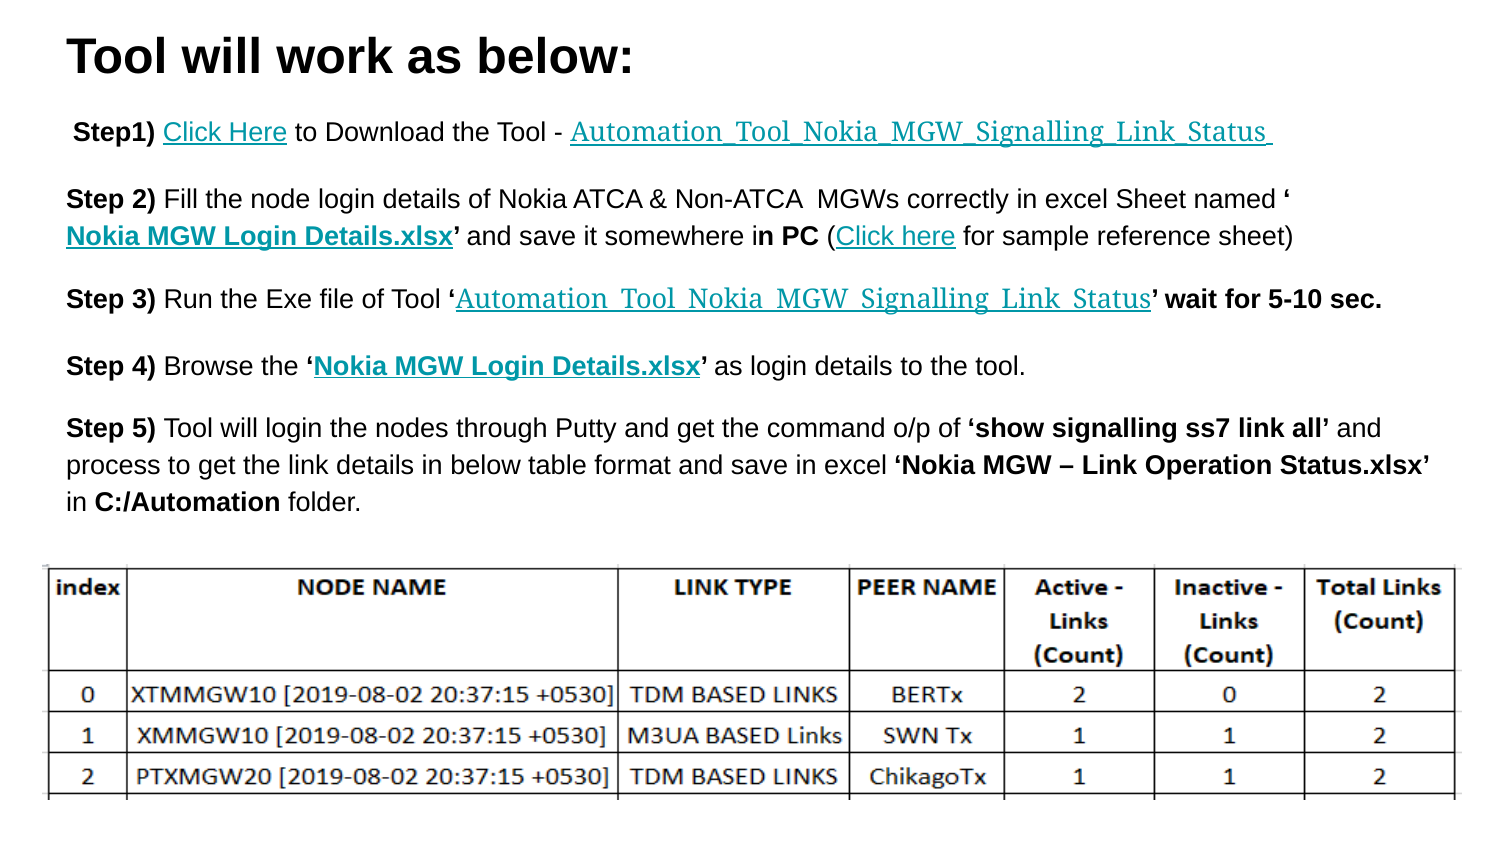

# Tool will work as below:
 Step1) Click Here to Download the Tool - Automation_Tool_Nokia_MGW_Signalling_Link_Status
Step 2) Fill the node login details of Nokia ATCA & Non-ATCA MGWs correctly in excel Sheet named ‘Nokia MGW Login Details.xlsx’ and save it somewhere in PC (Click here for sample reference sheet)
Step 3) Run the Exe file of Tool ‘Automation_Tool_Nokia_MGW_Signalling_Link_Status’ wait for 5-10 sec.
Step 4) Browse the ‘Nokia MGW Login Details.xlsx’ as login details to the tool.
Step 5) Tool will login the nodes through Putty and get the command o/p of ‘show signalling ss7 link all’ and process to get the link details in below table format and save in excel ‘Nokia MGW – Link Operation Status.xlsx’ in C:/Automation folder.